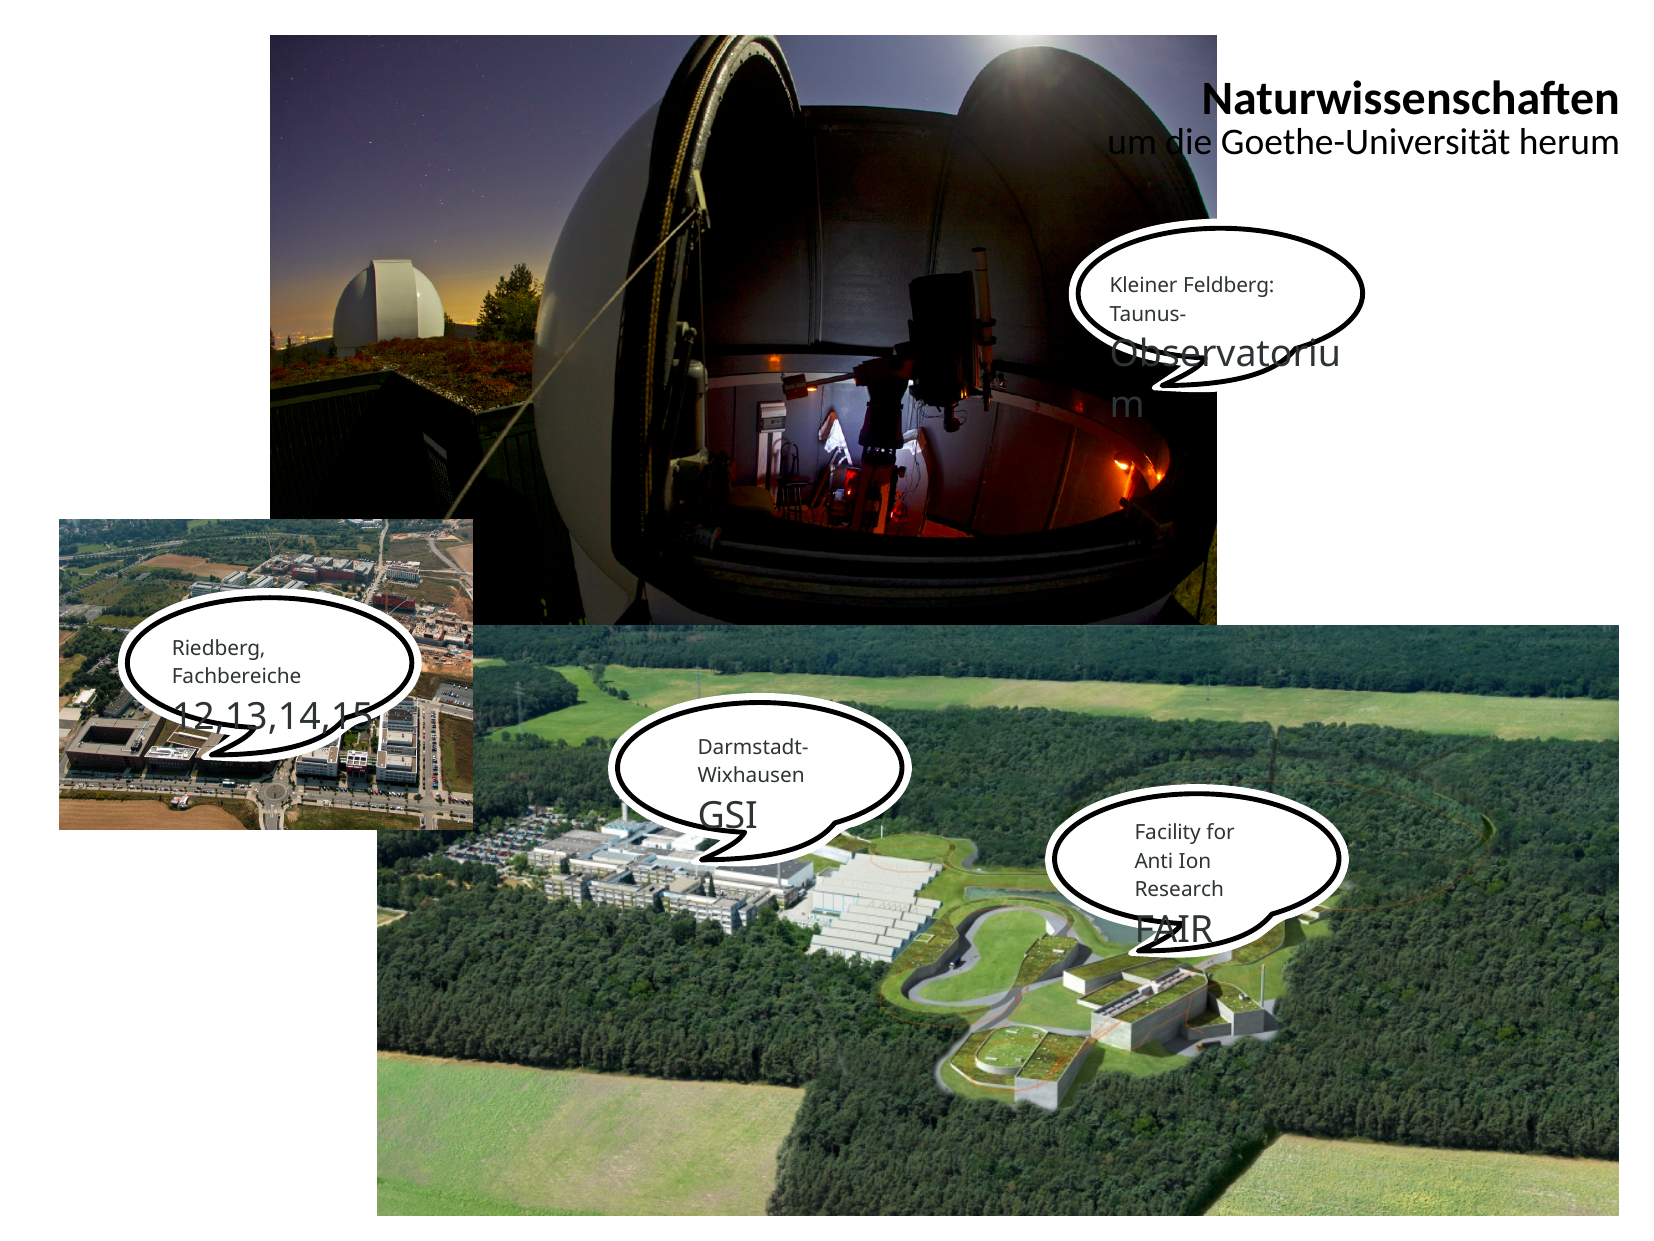

Naturwissenschaften
um die Goethe-Universität herum
Kleiner Feldberg: Taunus-
Observatorium
Riedberg, Fachbereiche
12,13,14,15
Darmstadt-Wixhausen
GSI
Facility for Anti Ion Research
FAIR